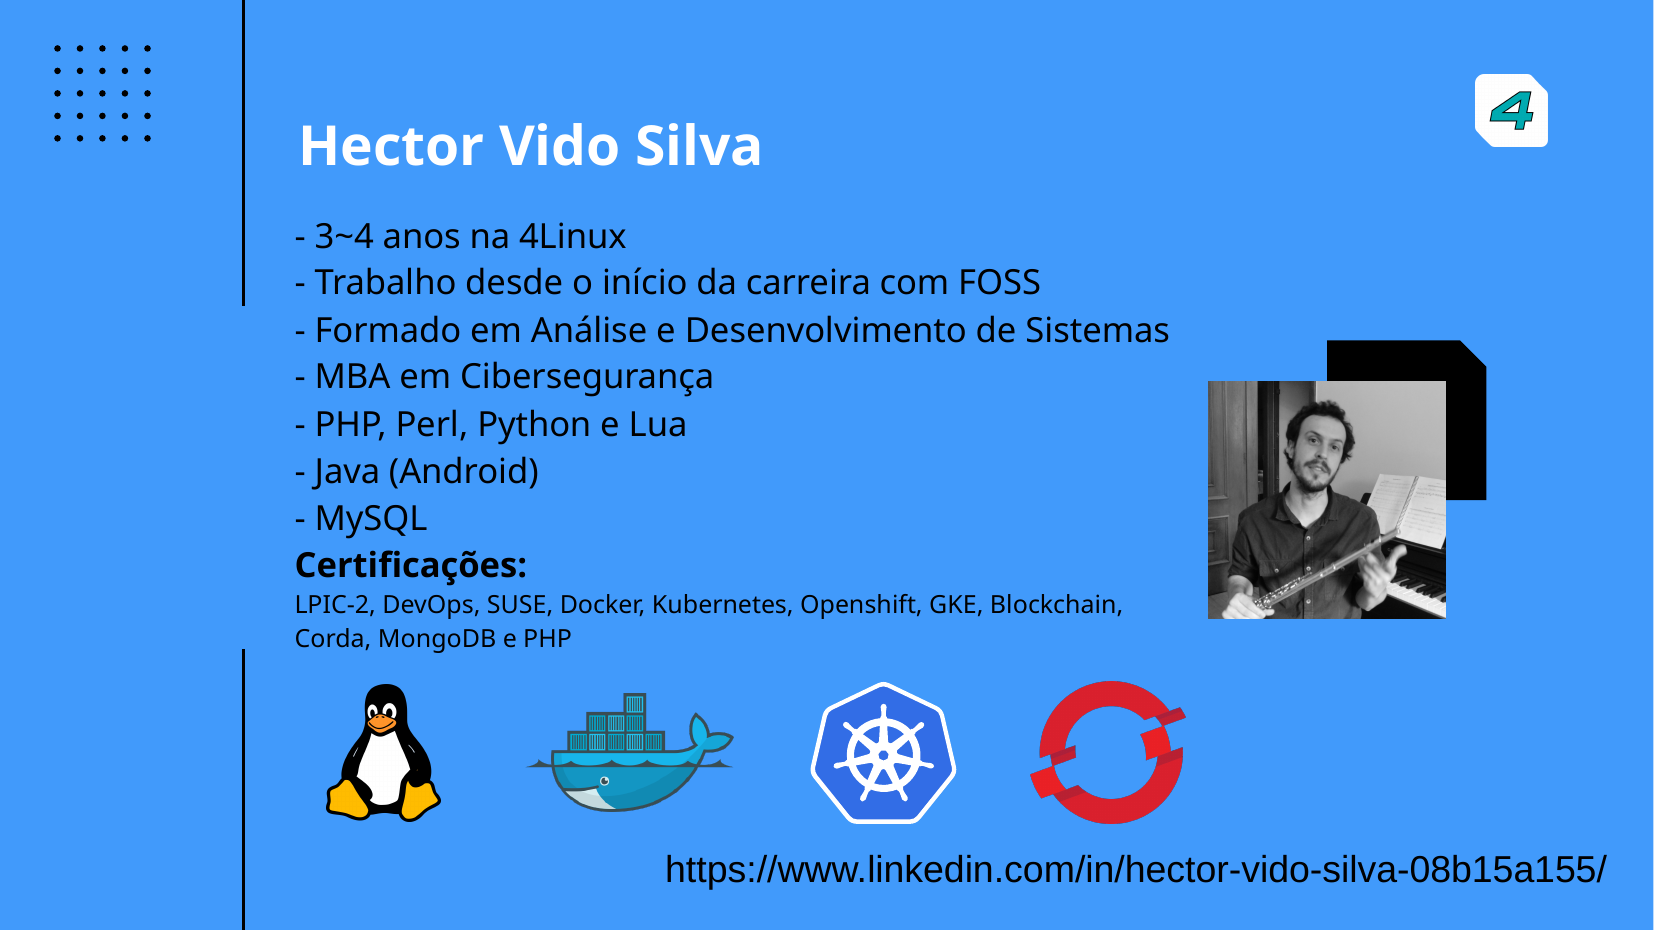

# Hector Vido Silva
- 3~4 anos na 4Linux
- Trabalho desde o início da carreira com FOSS
- Formado em Análise e Desenvolvimento de Sistemas
- MBA em Cibersegurança
- PHP, Perl, Python e Lua
- Java (Android)
- MySQL
Certificações:
LPIC-2, DevOps, SUSE, Docker, Kubernetes, Openshift, GKE, Blockchain, Corda, MongoDB e PHP
https://www.linkedin.com/in/hector-vido-silva-08b15a155/